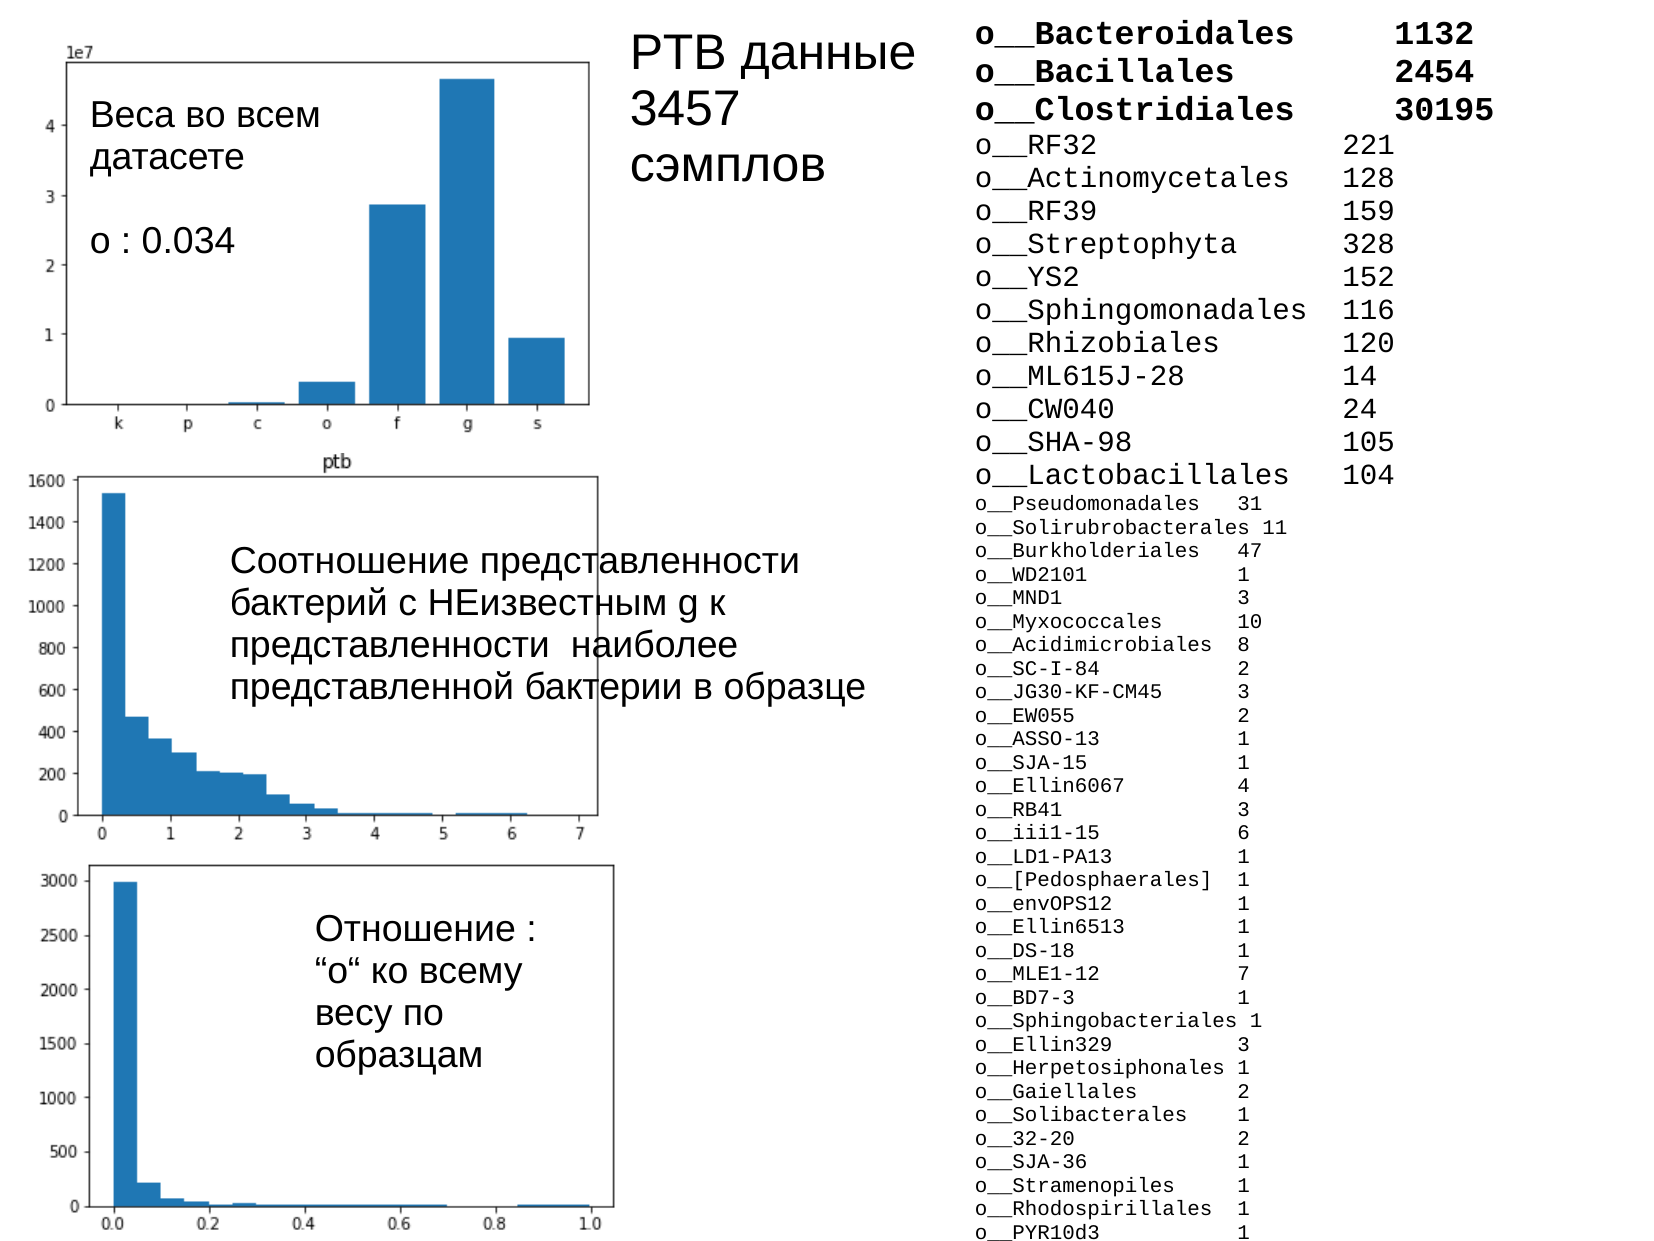

o__Bacteroidales 1132
o__Bacillales 2454
o__Clostridiales 30195
o__RF32 221
o__Actinomycetales 128
o__RF39 159
o__Streptophyta 328
o__YS2 152
o__Sphingomonadales 116
o__Rhizobiales 120
o__ML615J-28 14
o__CW040 24
o__SHA-98 105
o__Lactobacillales 104
o__Pseudomonadales 31
o__Solirubrobacterales 11
o__Burkholderiales 47
o__WD2101 1
o__MND1 3
o__Myxococcales 10
o__Acidimicrobiales 8
o__SC-I-84 2
o__JG30-KF-CM45 3
o__EW055 2
o__ASSO-13 1
o__SJA-15 1
o__Ellin6067 4
o__RB41 3
o__iii1-15 6
o__LD1-PA13 1
o__[Pedosphaerales] 1
o__envOPS12 1
o__Ellin6513 1
o__DS-18 1
o__MLE1-12 7
o__BD7-3 1
o__Sphingobacteriales 1
o__Ellin329 3
o__Herpetosiphonales 1
o__Gaiellales 2
o__Solibacterales 1
o__32-20 2
o__SJA-36 1
o__Stramenopiles 1
o__Rhodospirillales 1
o__PYR10d3 1
o__Chlorophyta 1
PTB данные
3457 сэмплов
Веса во всем датасете
o : 0.034
Соотношение представленности бактерий с НЕизвестным g к представленности наиболее представленной бактерии в образце
Отношение : “o“ ко всему весу по образцам